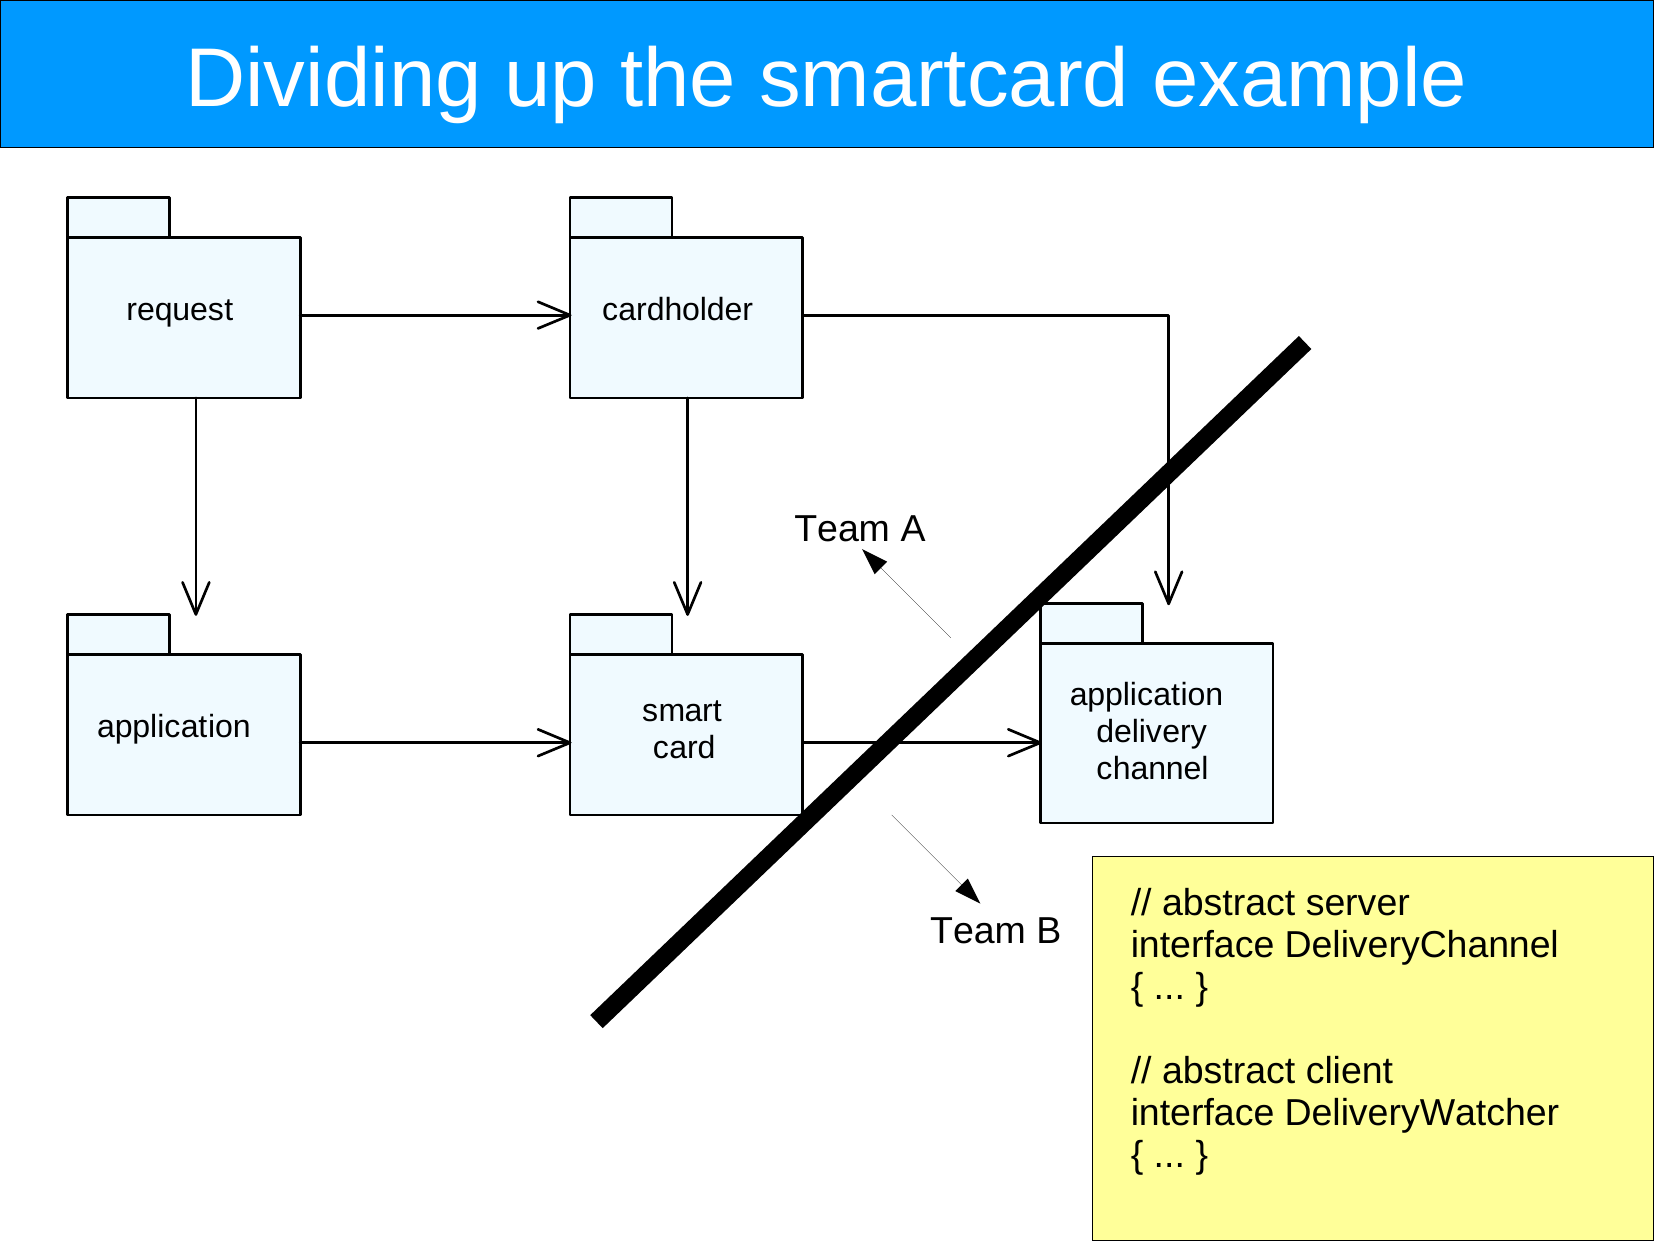

# Dividing up the smartcard example
Team A
// abstract server
interface DeliveryChannel
{ ... }
// abstract client
interface DeliveryWatcher
{ ... }
Team B
39